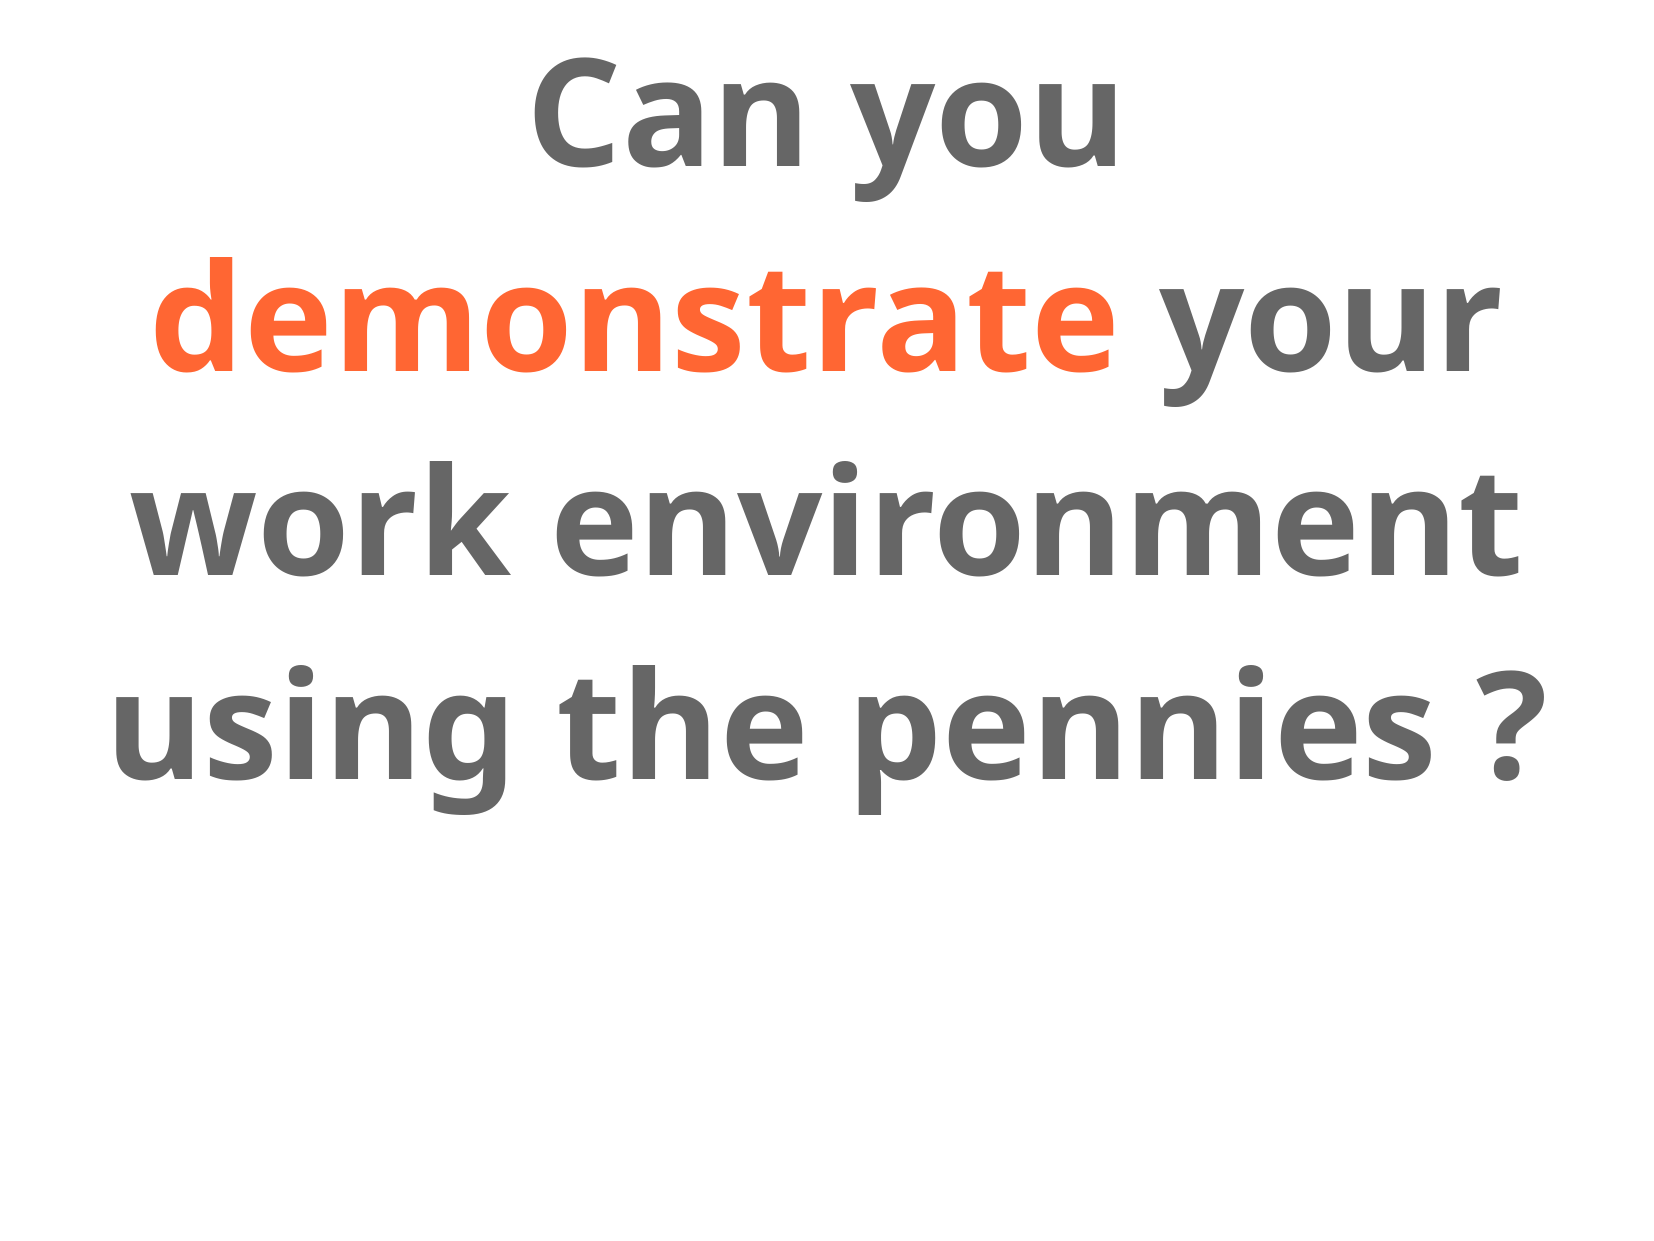

# Can you demonstrate your work environment using the pennies ?